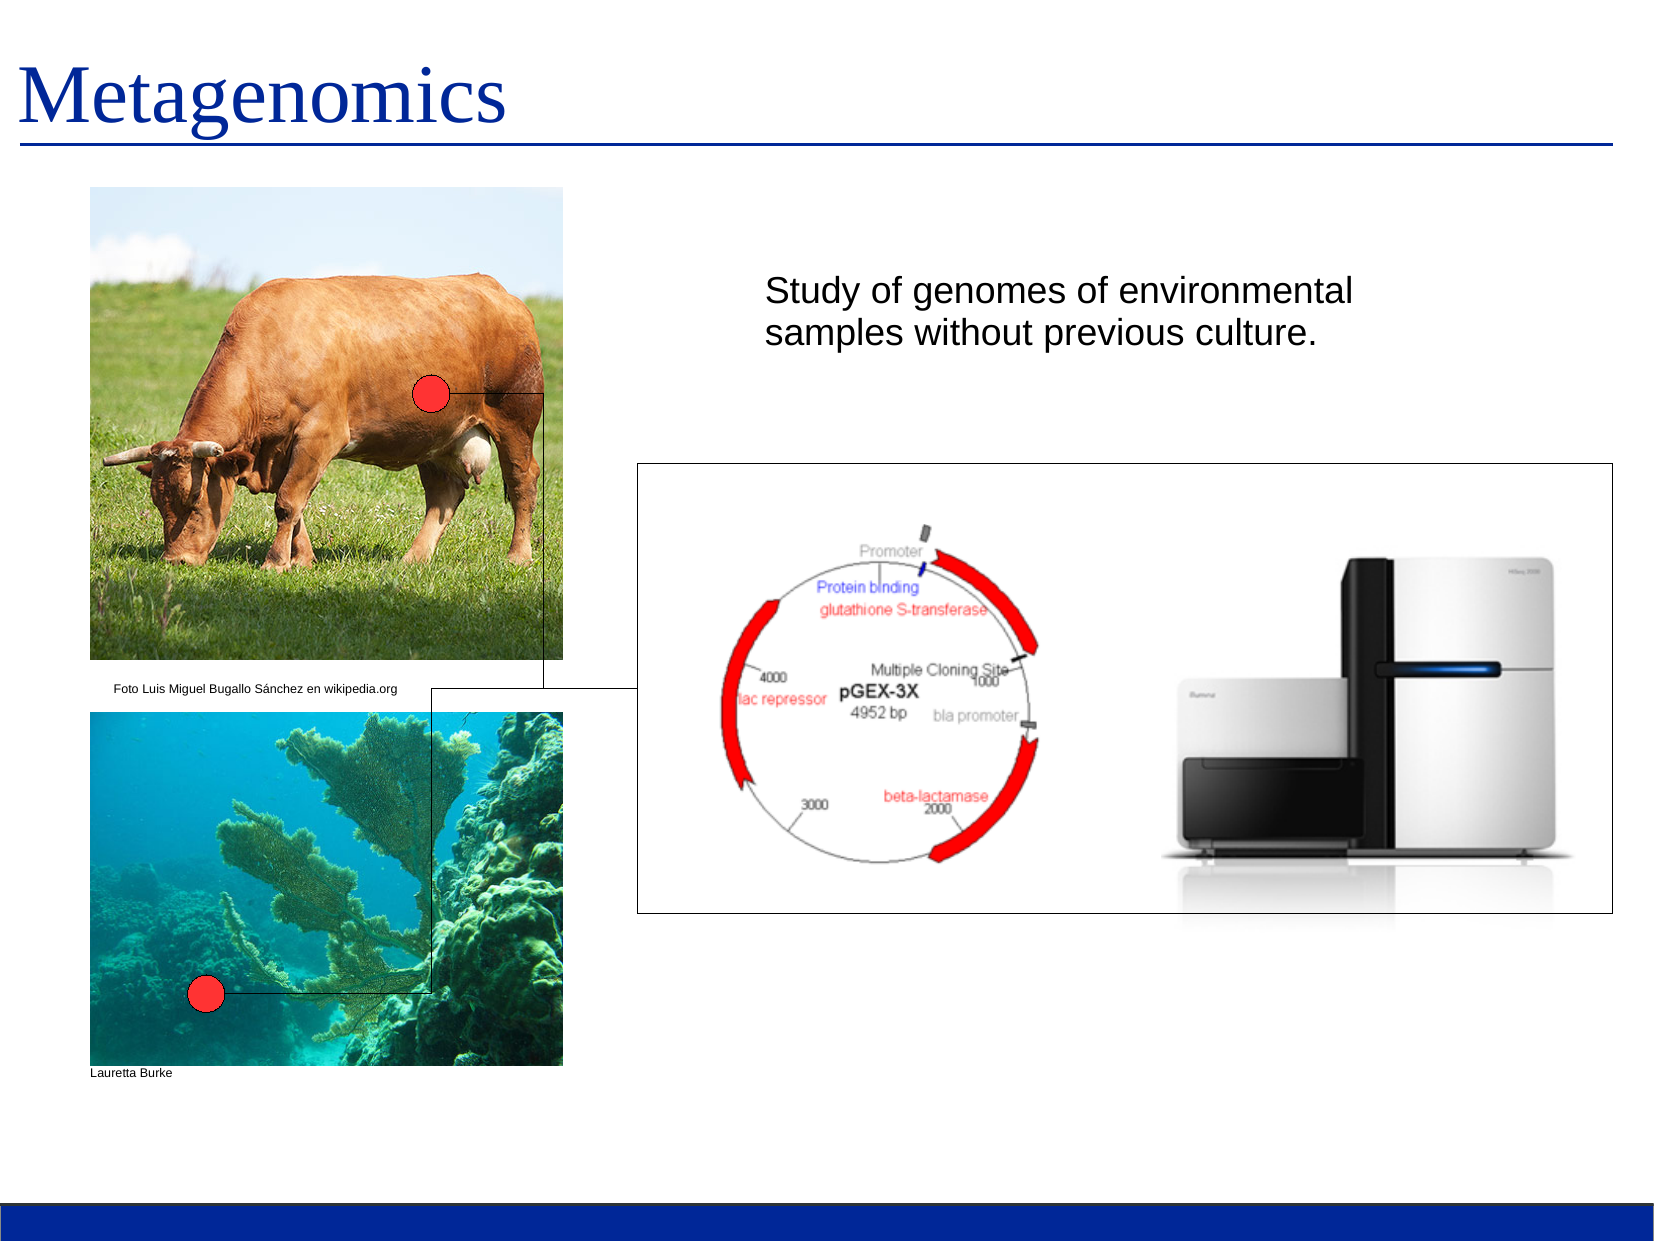

# Metagenomics
Study of genomes of environmental samples without previous culture.
Foto Luis Miguel Bugallo Sánchez en wikipedia.org
Lauretta Burke